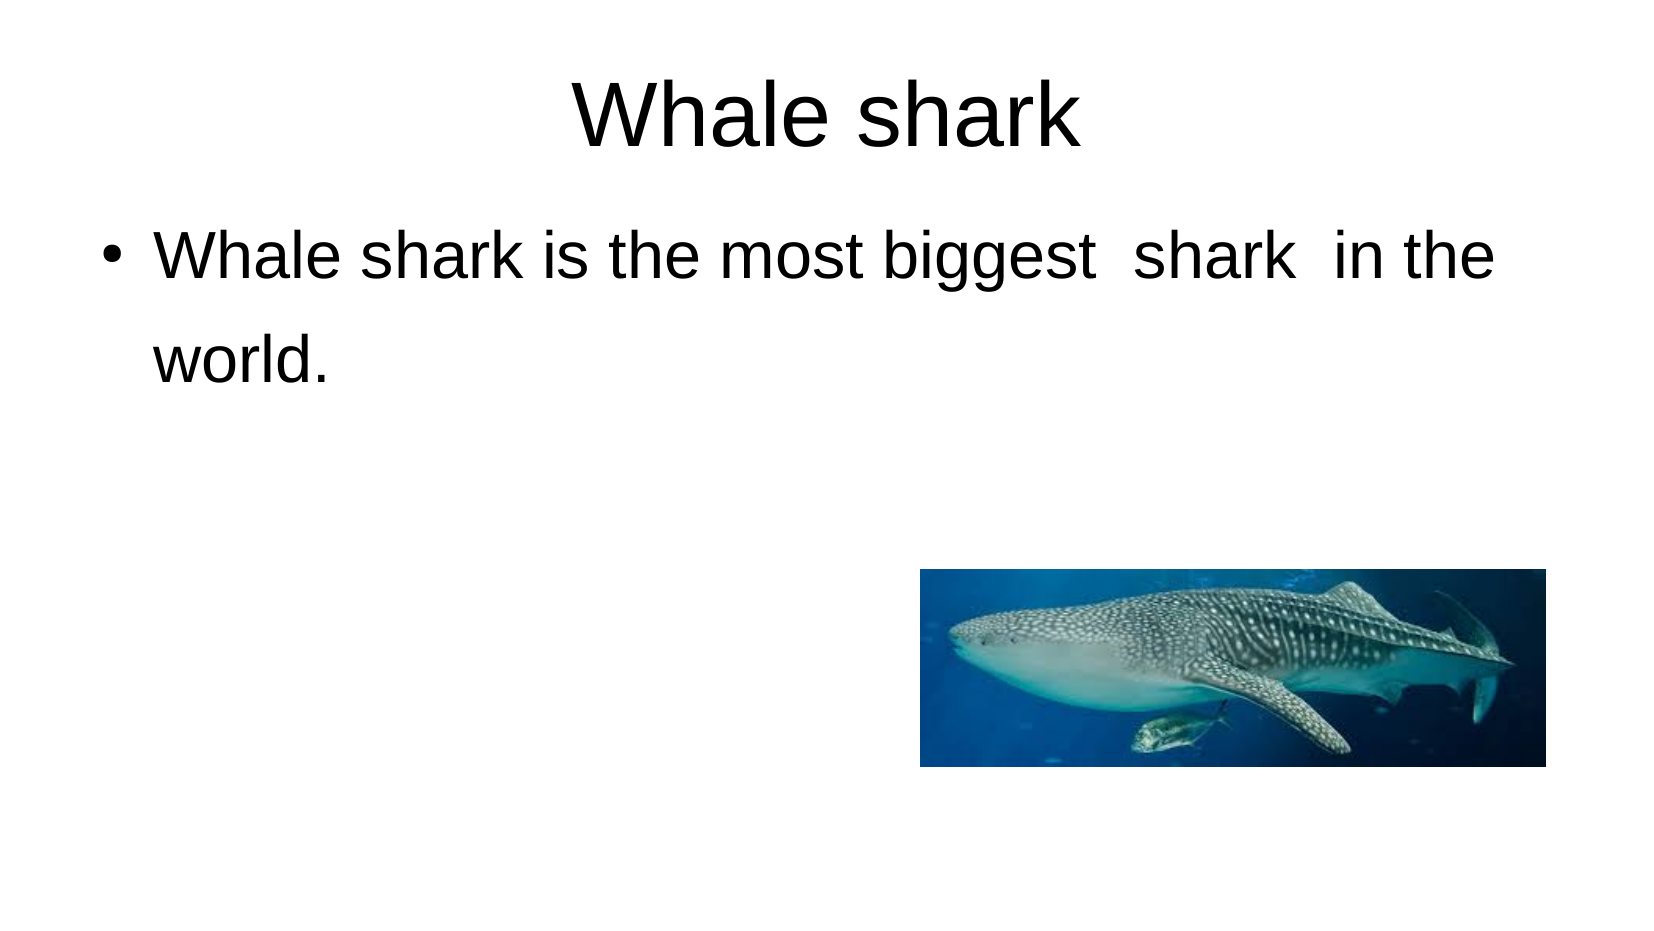

# Whale shark
Whale shark is the most biggest shark in the
world.